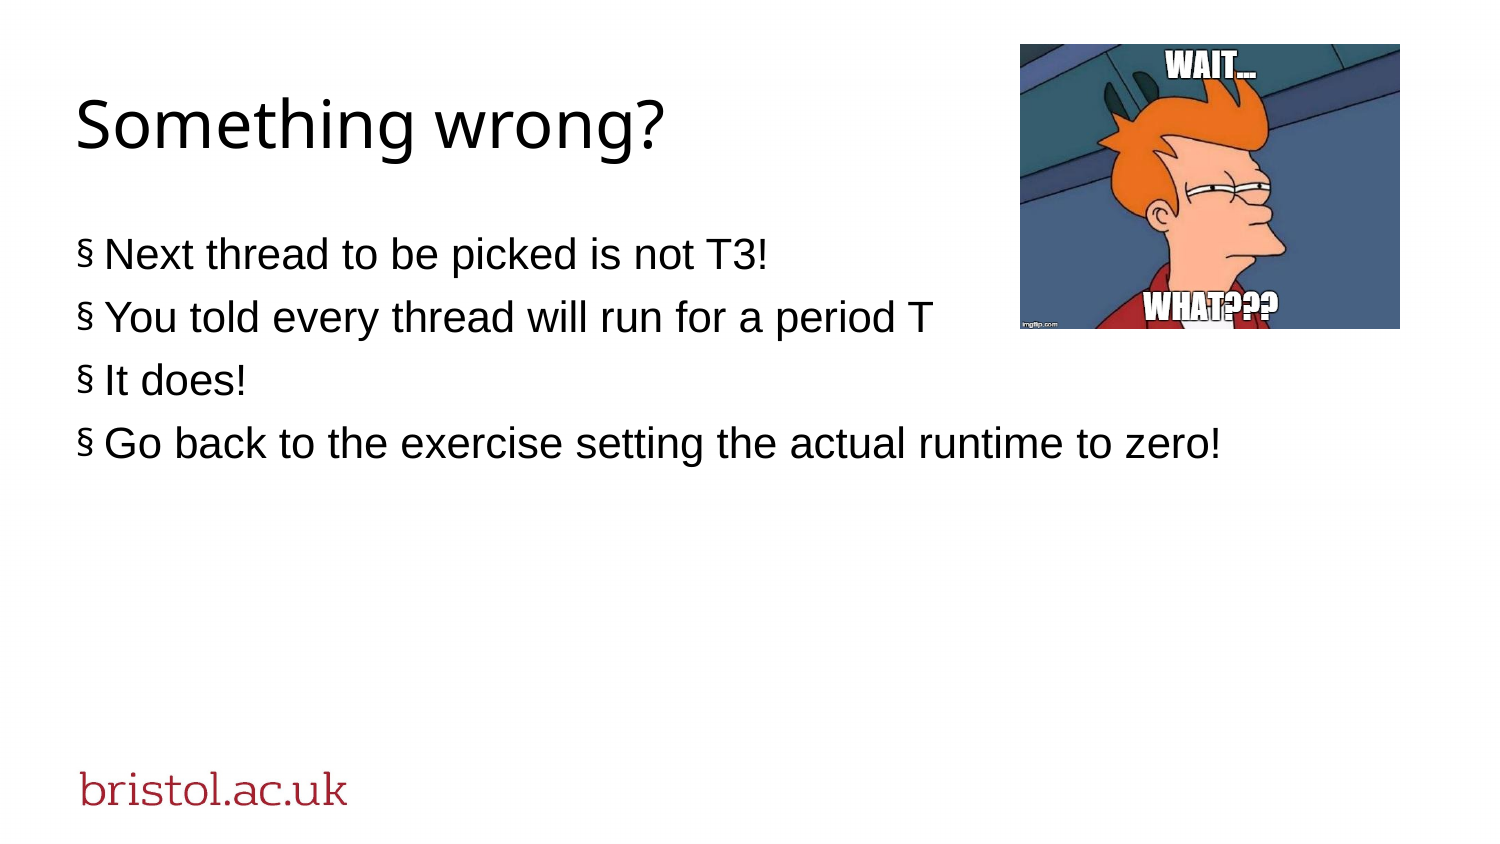

# Something wrong?
Next thread to be picked is not T3!
You told every thread will run for a period T
It does!
Go back to the exercise setting the actual runtime to zero!